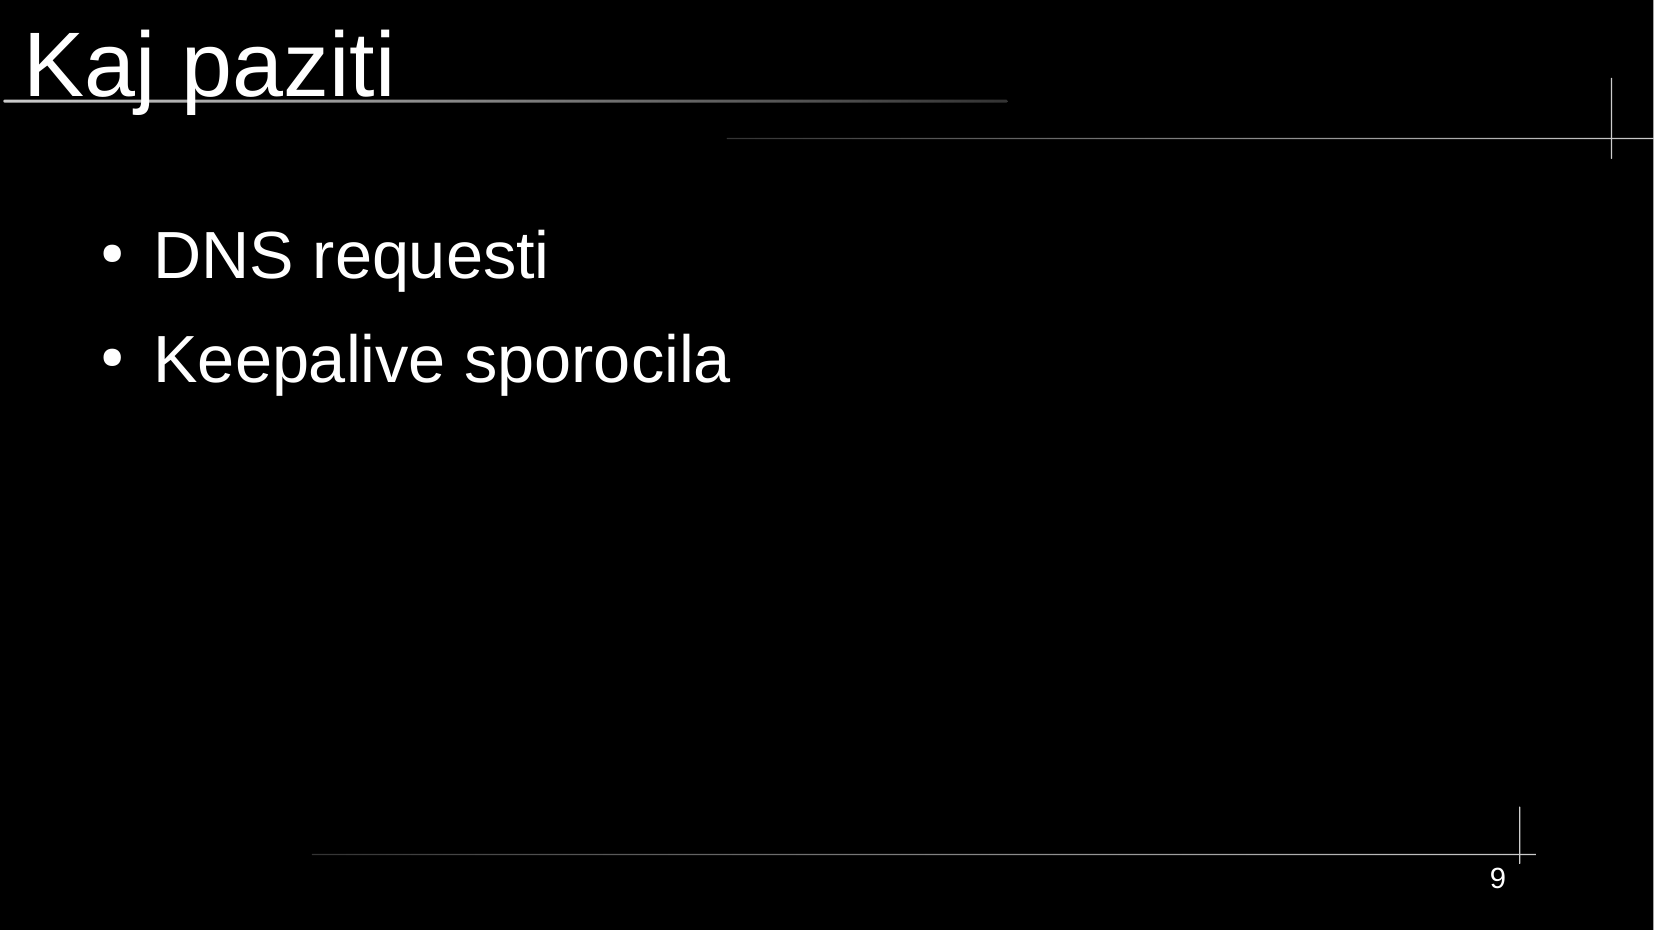

# Kaj paziti
DNS requesti
Keepalive sporocila
9